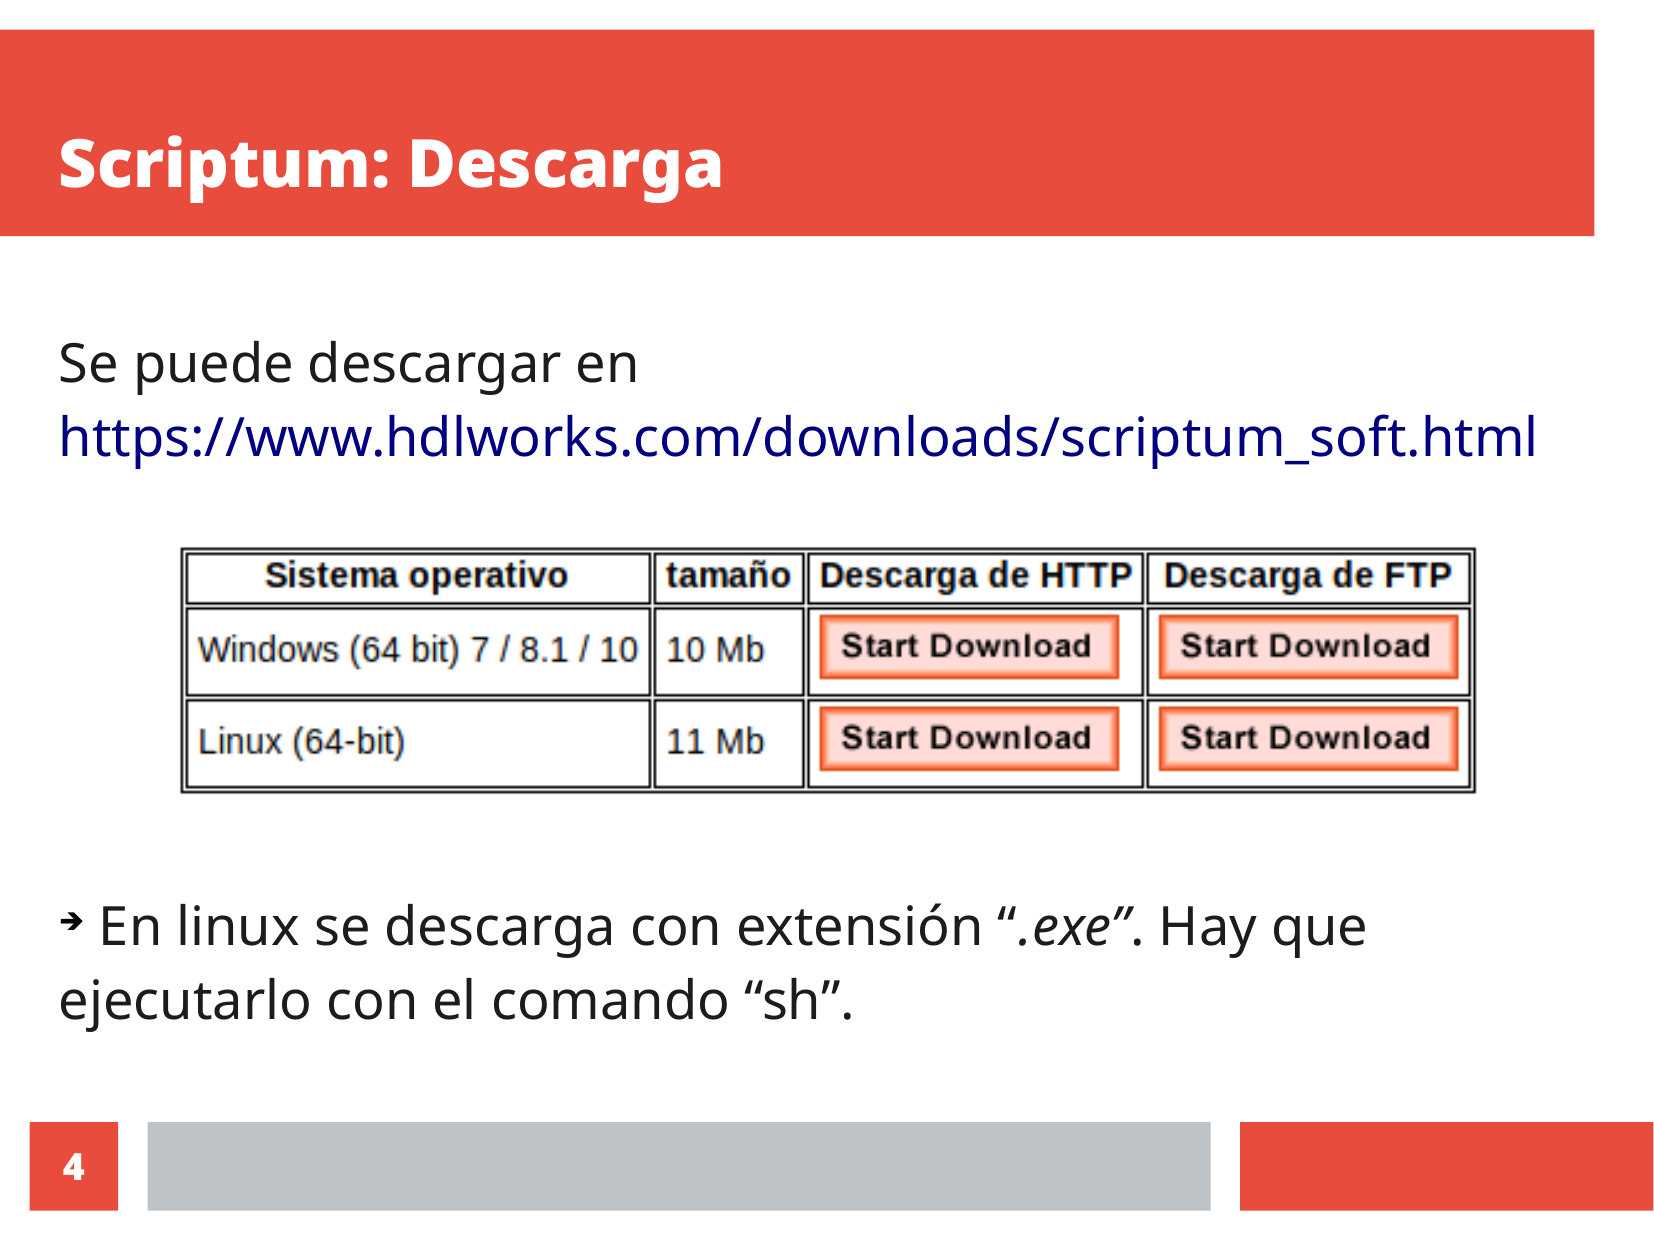

# Scriptum: Descarga
Se puede descargar en https://www.hdlworks.com/downloads/scriptum_soft.html
 En linux se descarga con extensión “.exe”. Hay que ejecutarlo con el comando “sh”.
4